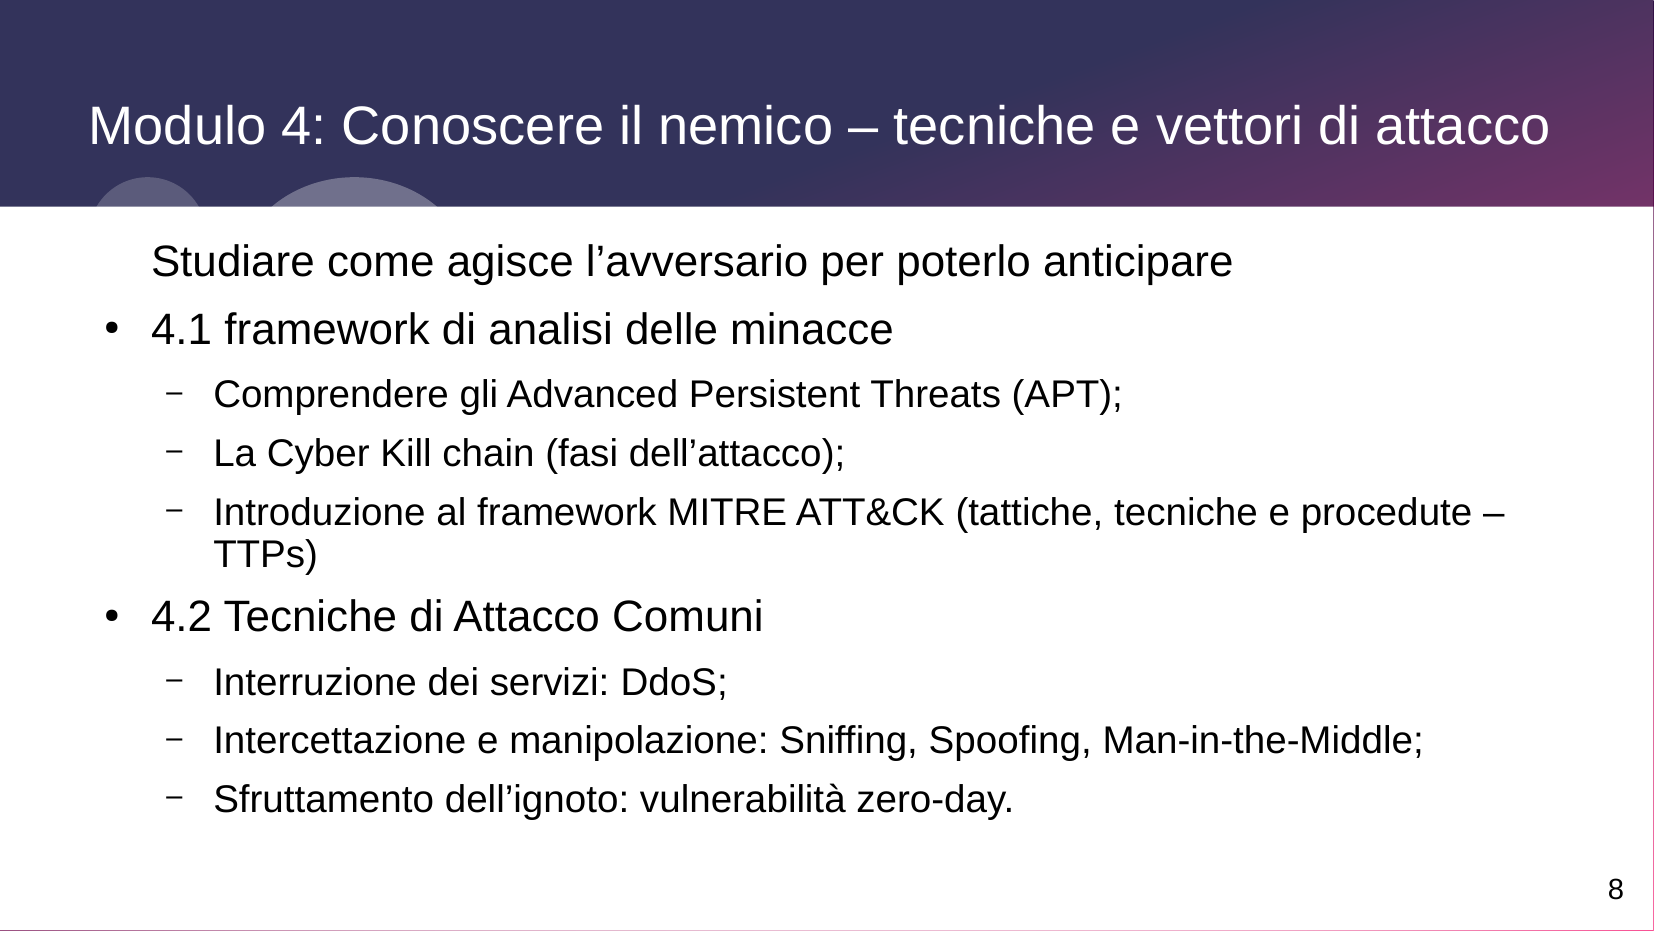

# Modulo 4: Conoscere il nemico – tecniche e vettori di attacco
Studiare come agisce l’avversario per poterlo anticipare
4.1 framework di analisi delle minacce
Comprendere gli Advanced Persistent Threats (APT);
La Cyber Kill chain (fasi dell’attacco);
Introduzione al framework MITRE ATT&CK (tattiche, tecniche e procedute – TTPs)
4.2 Tecniche di Attacco Comuni
Interruzione dei servizi: DdoS;
Intercettazione e manipolazione: Sniffing, Spoofing, Man-in-the-Middle;
Sfruttamento dell’ignoto: vulnerabilità zero-day.
8